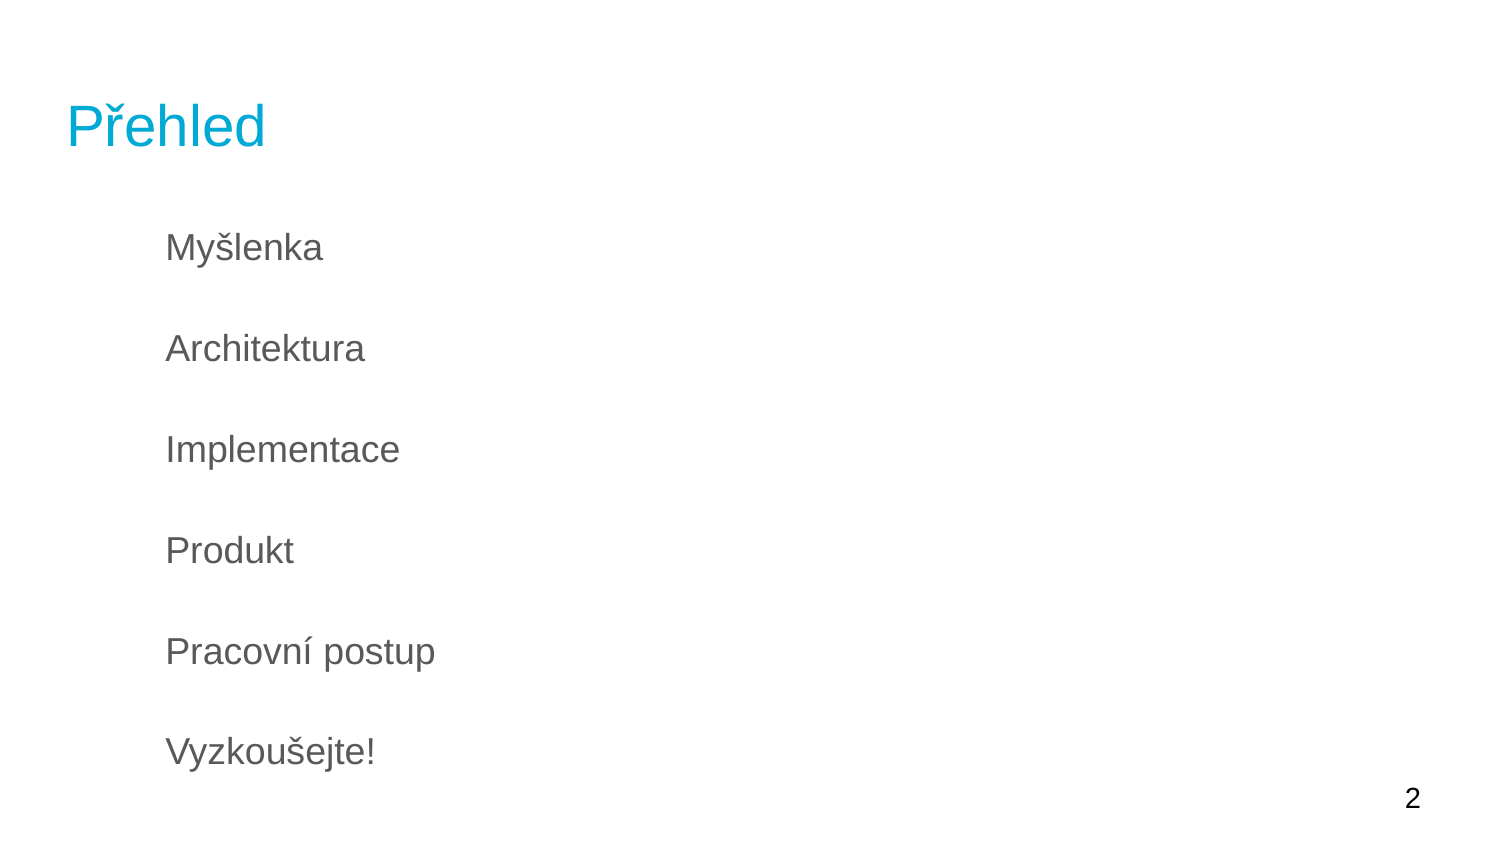

# Přehled
Myšlenka
Architektura
Implementace
Produkt
Pracovní postup
Vyzkoušejte!